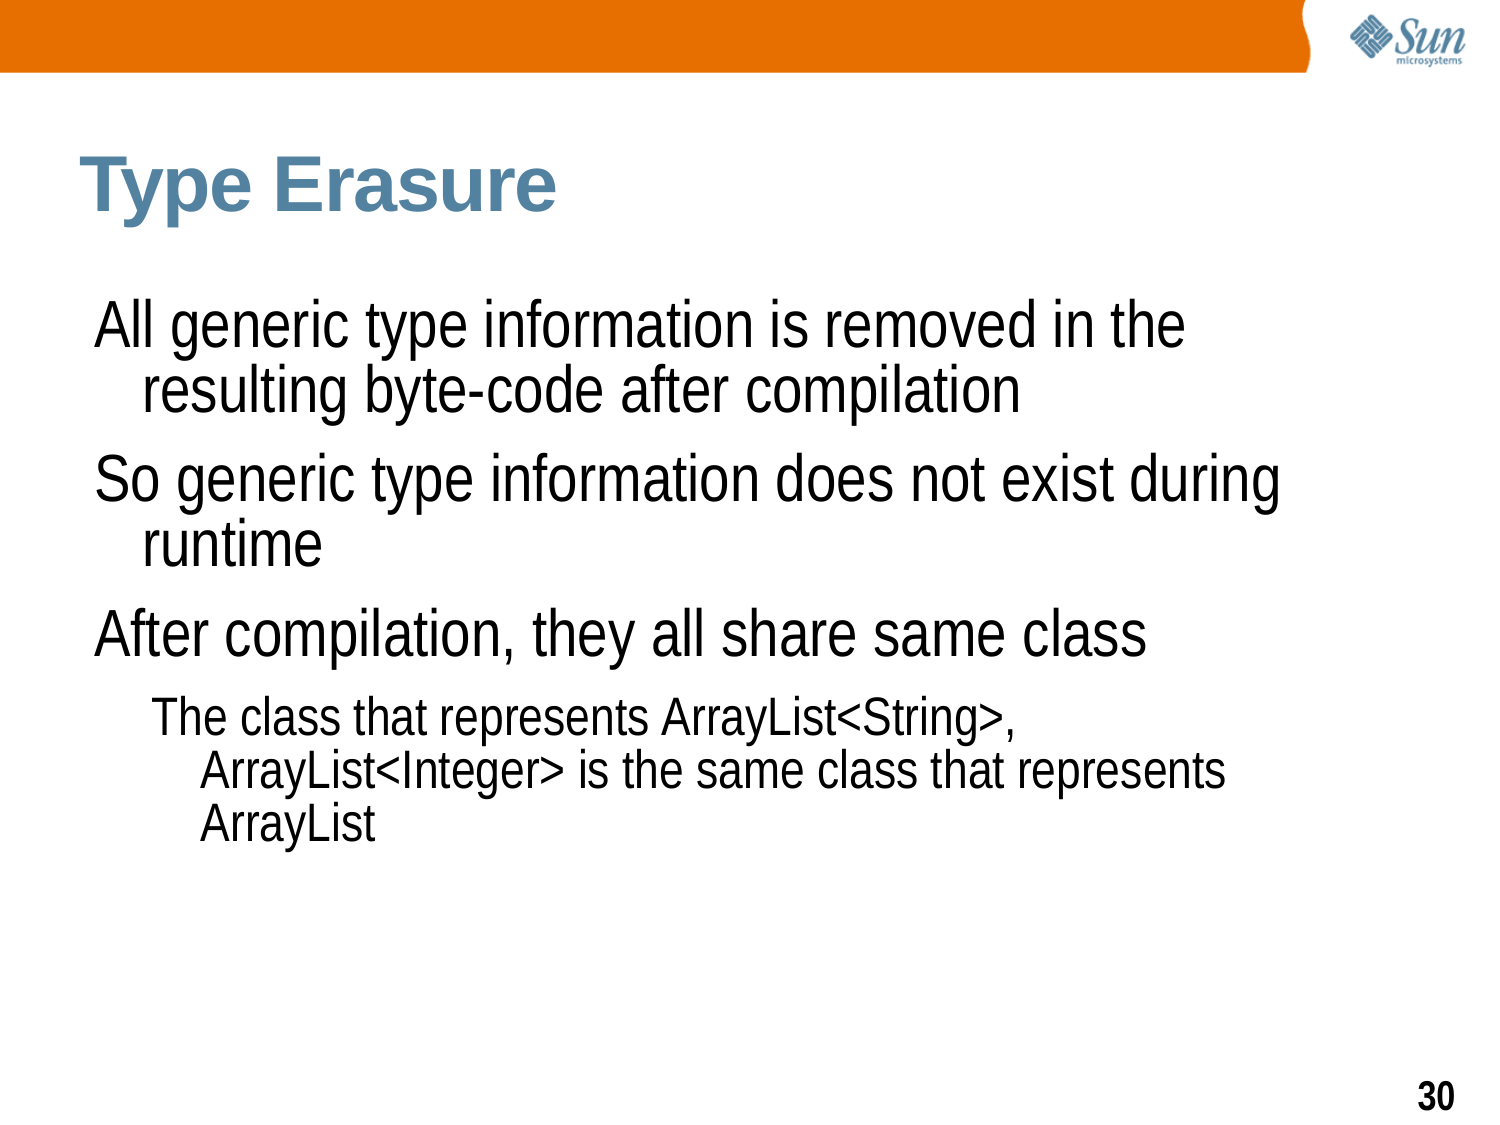

# Type Erasure
All generic type information is removed in the resulting byte-code after compilation
So generic type information does not exist during runtime
After compilation, they all share same class
The class that represents ArrayList<String>, ArrayList<Integer> is the same class that represents ArrayList